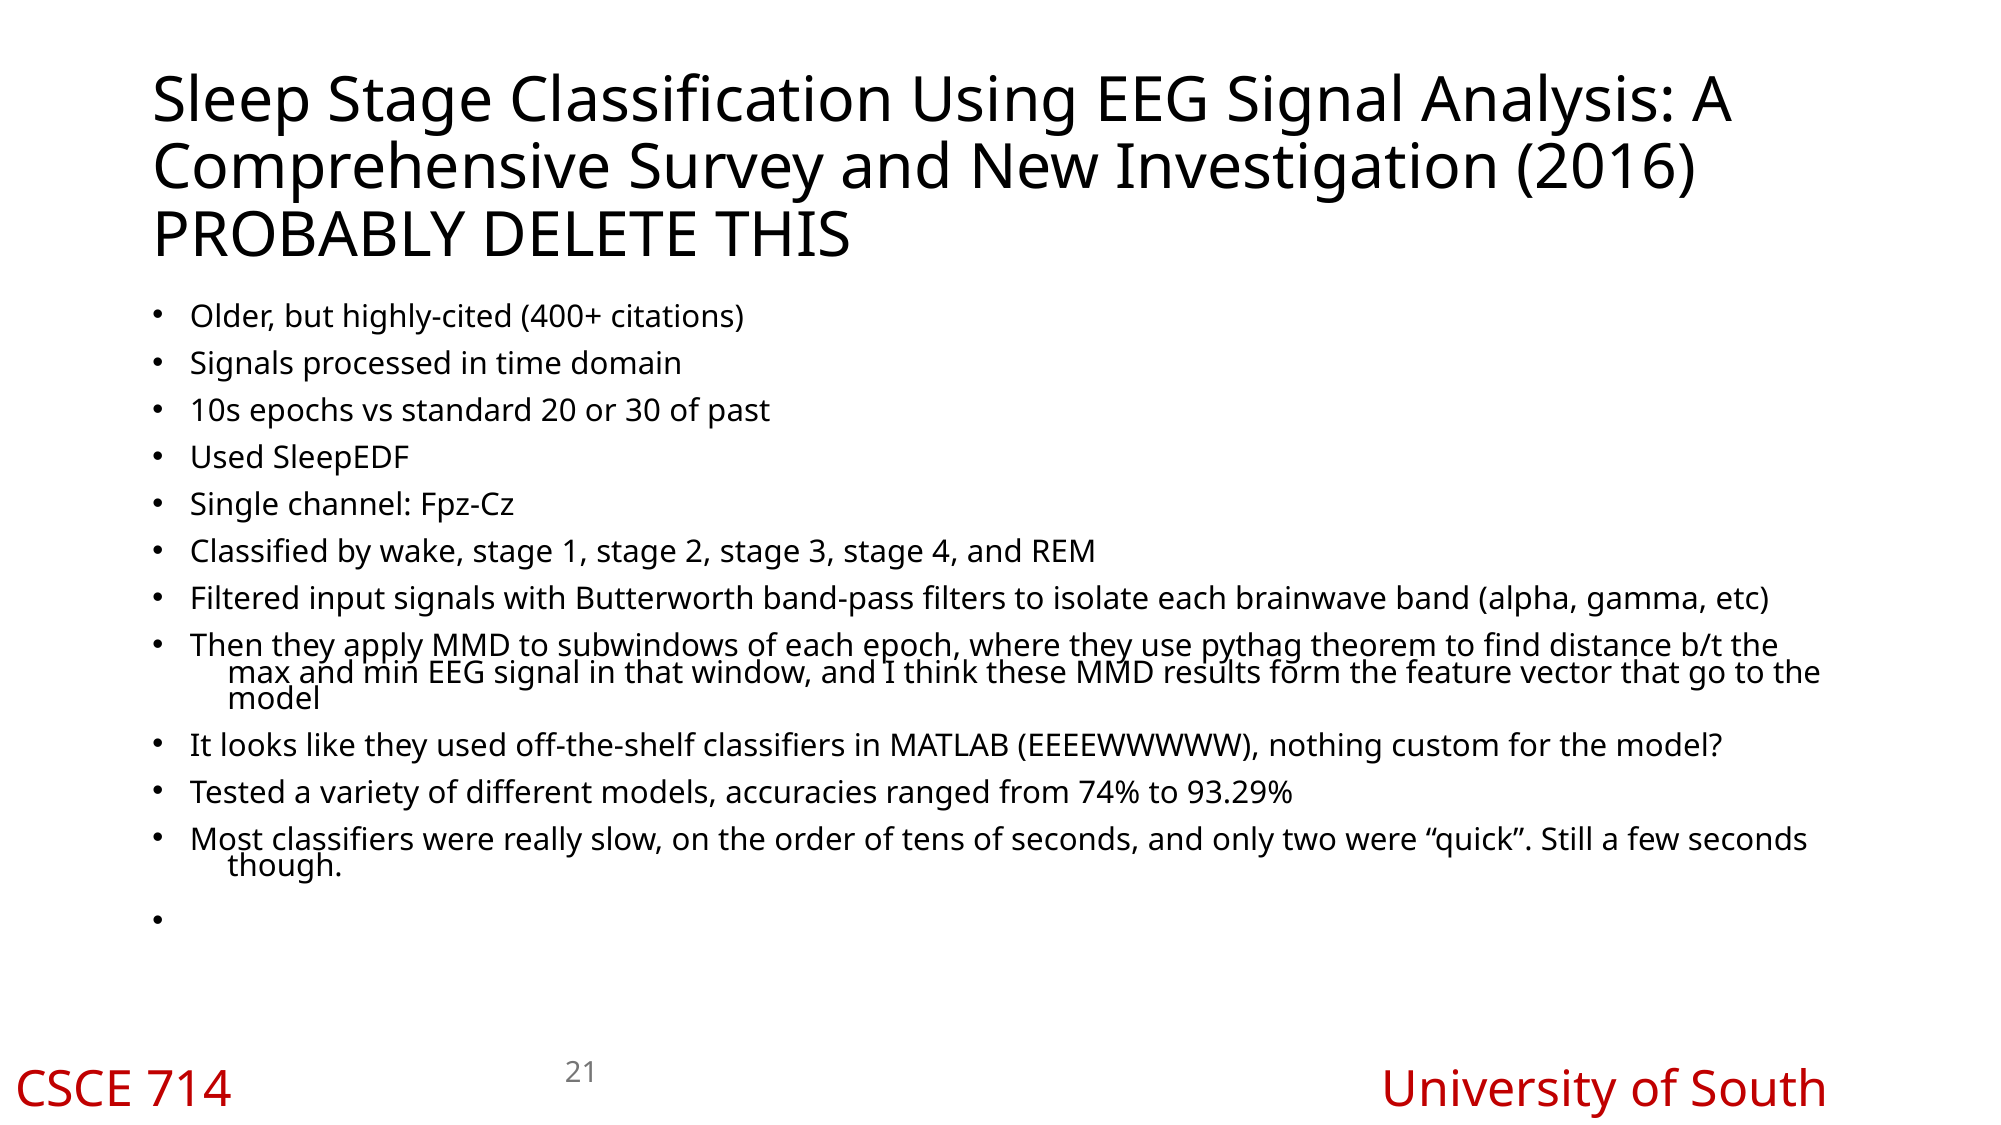

# Sleep Stage Classification Using EEG Signal Analysis: A Comprehensive Survey and New Investigation (2016) PROBABLY DELETE THIS
Older, but highly-cited (400+ citations)
Signals processed in time domain
10s epochs vs standard 20 or 30 of past
Used SleepEDF
Single channel: Fpz-Cz
Classified by wake, stage 1, stage 2, stage 3, stage 4, and REM
Filtered input signals with Butterworth band-pass filters to isolate each brainwave band (alpha, gamma, etc)
Then they apply MMD to subwindows of each epoch, where they use pythag theorem to find distance b/t the max and min EEG signal in that window, and I think these MMD results form the feature vector that go to the model
It looks like they used off-the-shelf classifiers in MATLAB (EEEEWWWWW), nothing custom for the model?
Tested a variety of different models, accuracies ranged from 74% to 93.29%
Most classifiers were really slow, on the order of tens of seconds, and only two were “quick”. Still a few seconds though.
CSCE 714
University of South Carolina